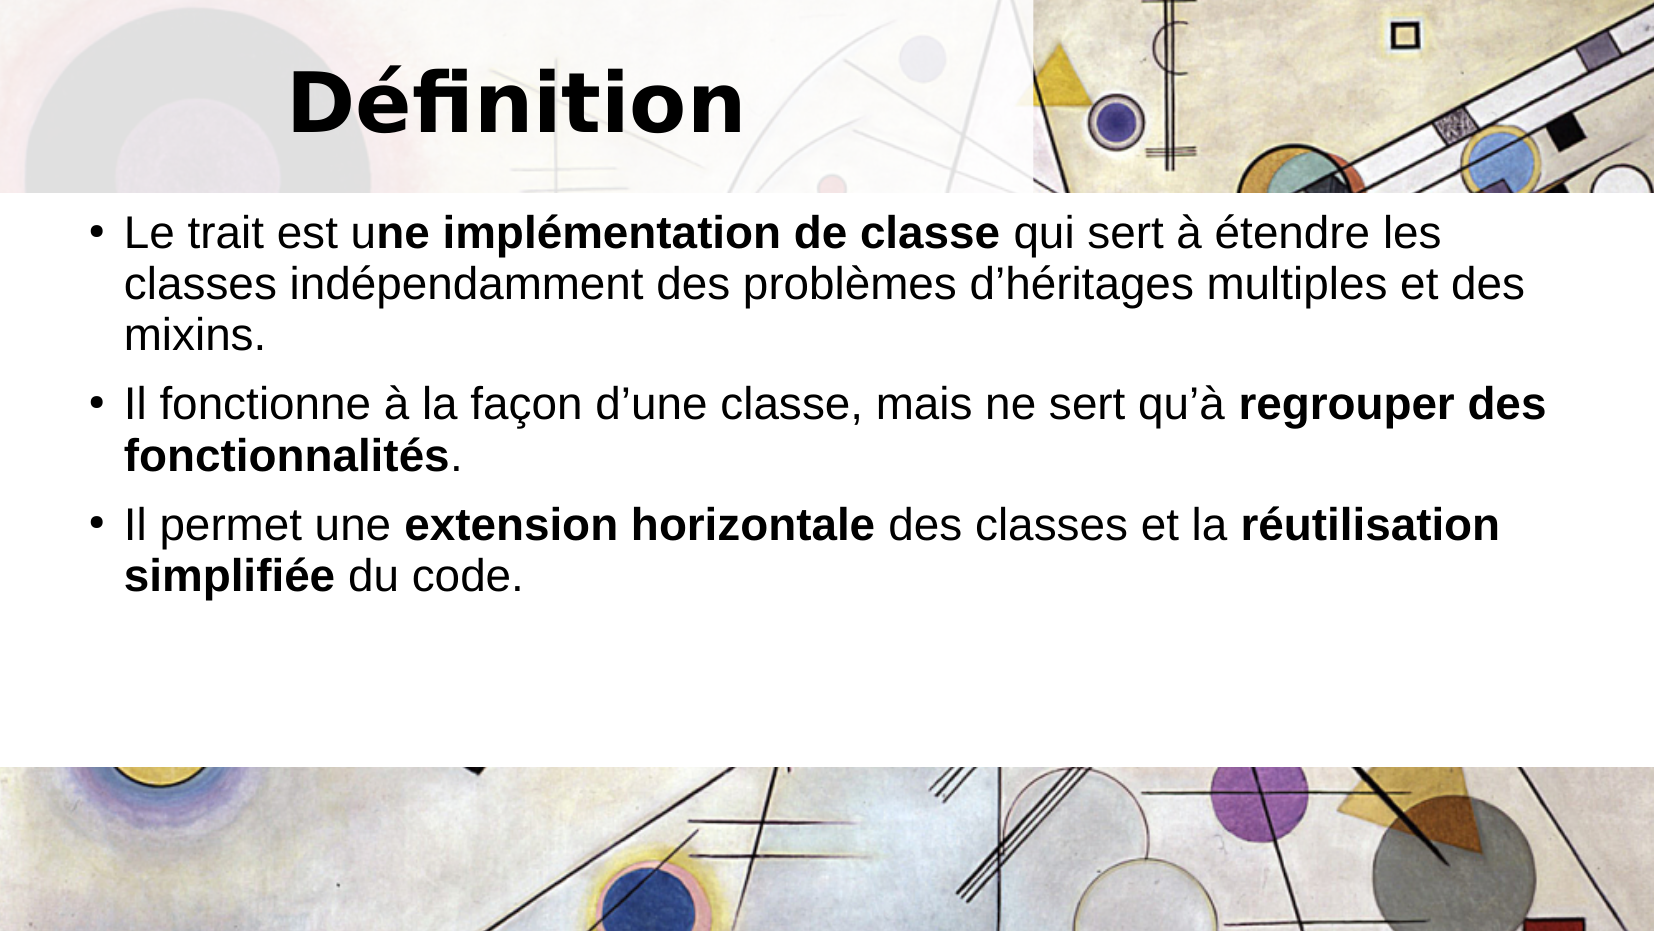

Définition
# Le trait est une implémentation de classe qui sert à étendre les classes indépendamment des problèmes d’héritages multiples et des mixins.
Il fonctionne à la façon d’une classe, mais ne sert qu’à regrouper des fonctionnalités.
Il permet une extension horizontale des classes et la réutilisation simplifiée du code.